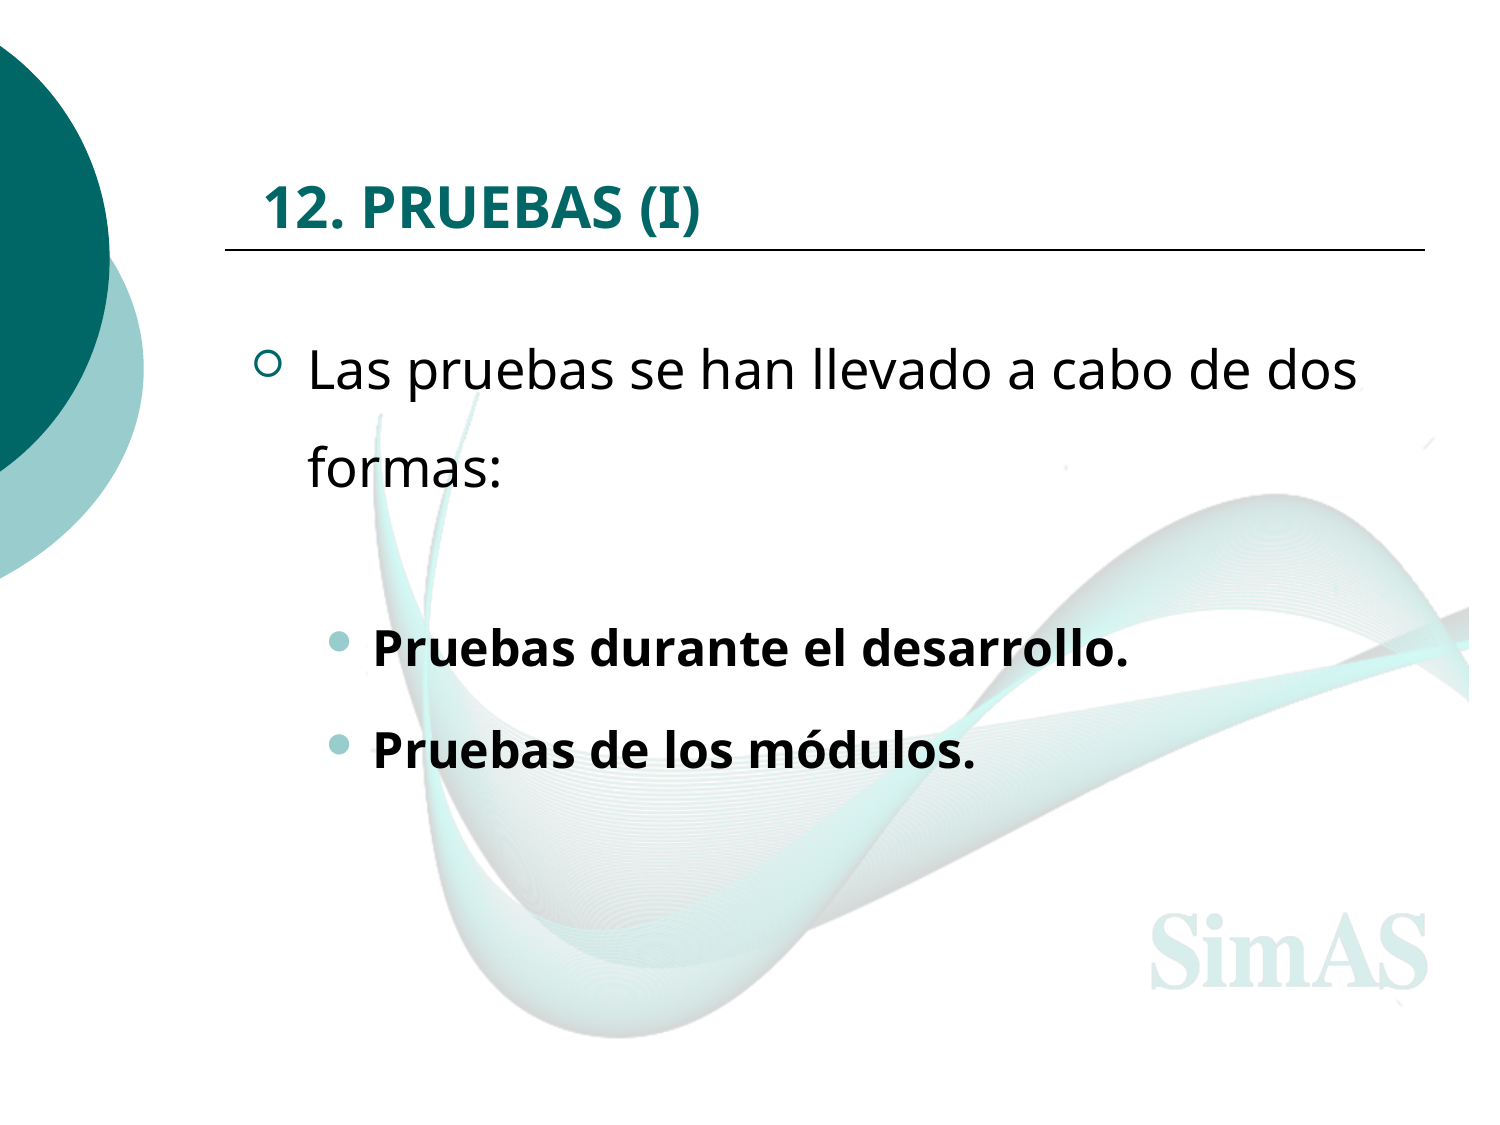

# 12. PRUEBAS (I)
Las pruebas se han llevado a cabo de dos formas:
Pruebas durante el desarrollo.
Pruebas de los módulos.